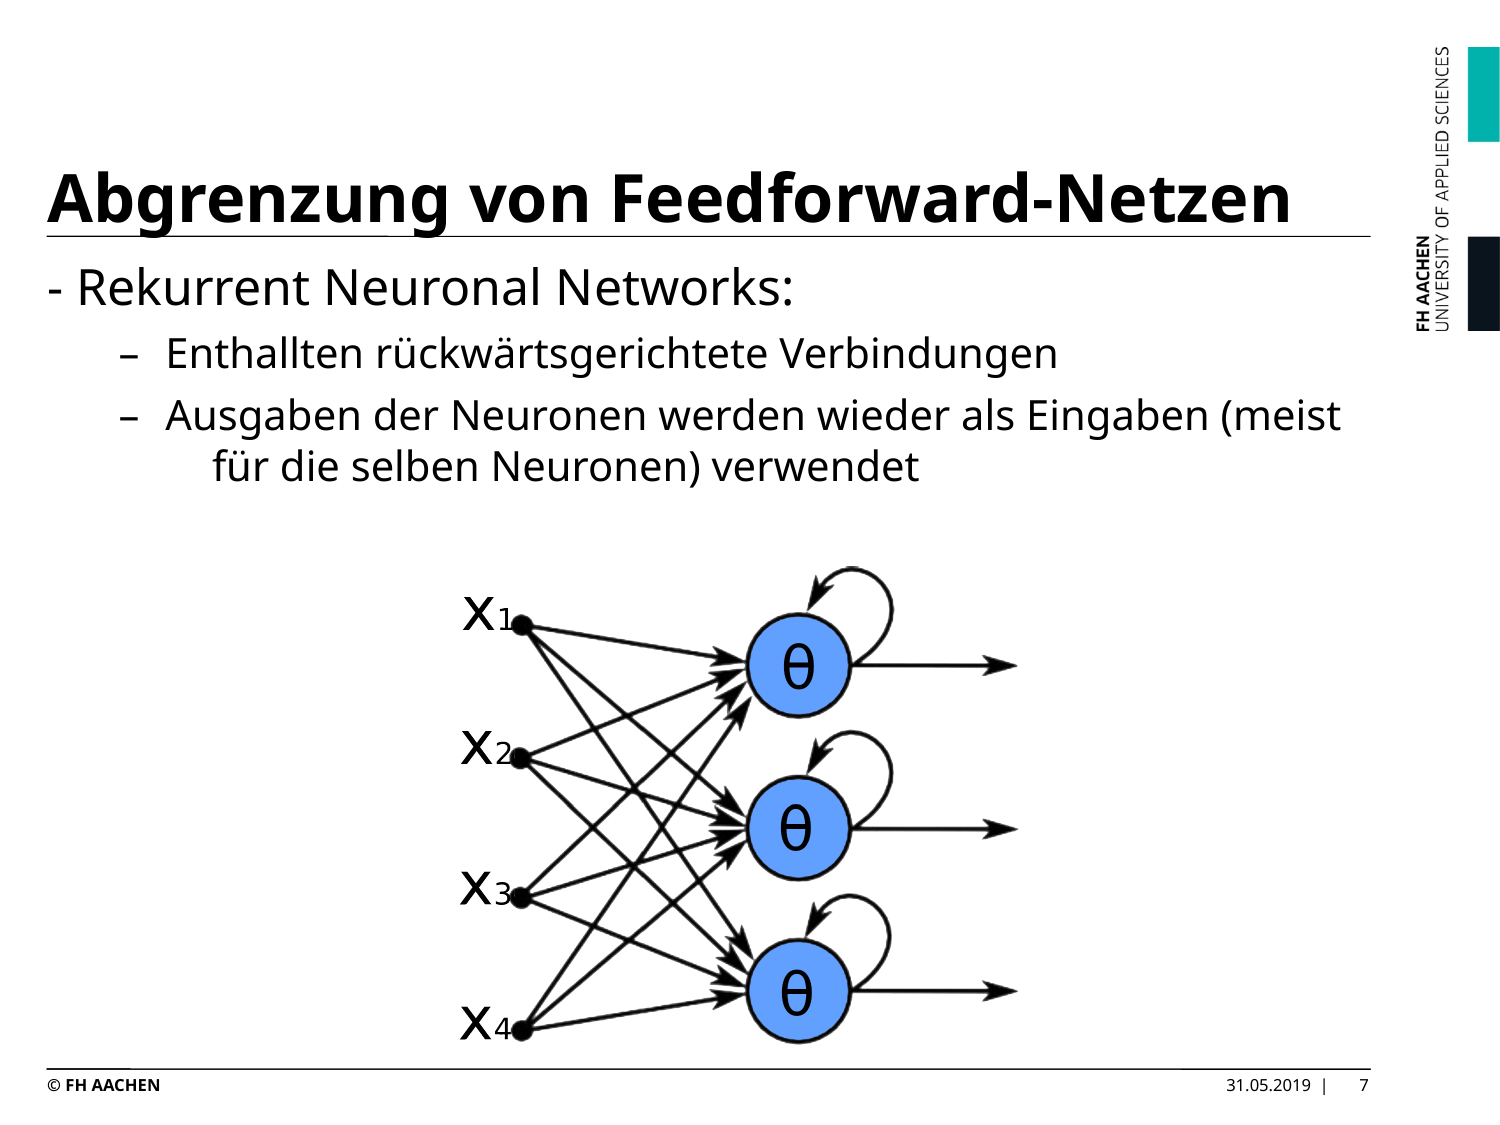

# Abgrenzung von Feedforward-Netzen
- Rekurrent Neuronal Networks:
Enthallten rückwärtsgerichtete Verbindungen
Ausgaben der Neuronen werden wieder als Eingaben (meist für die selben Neuronen) verwendet
31.05.2019
7